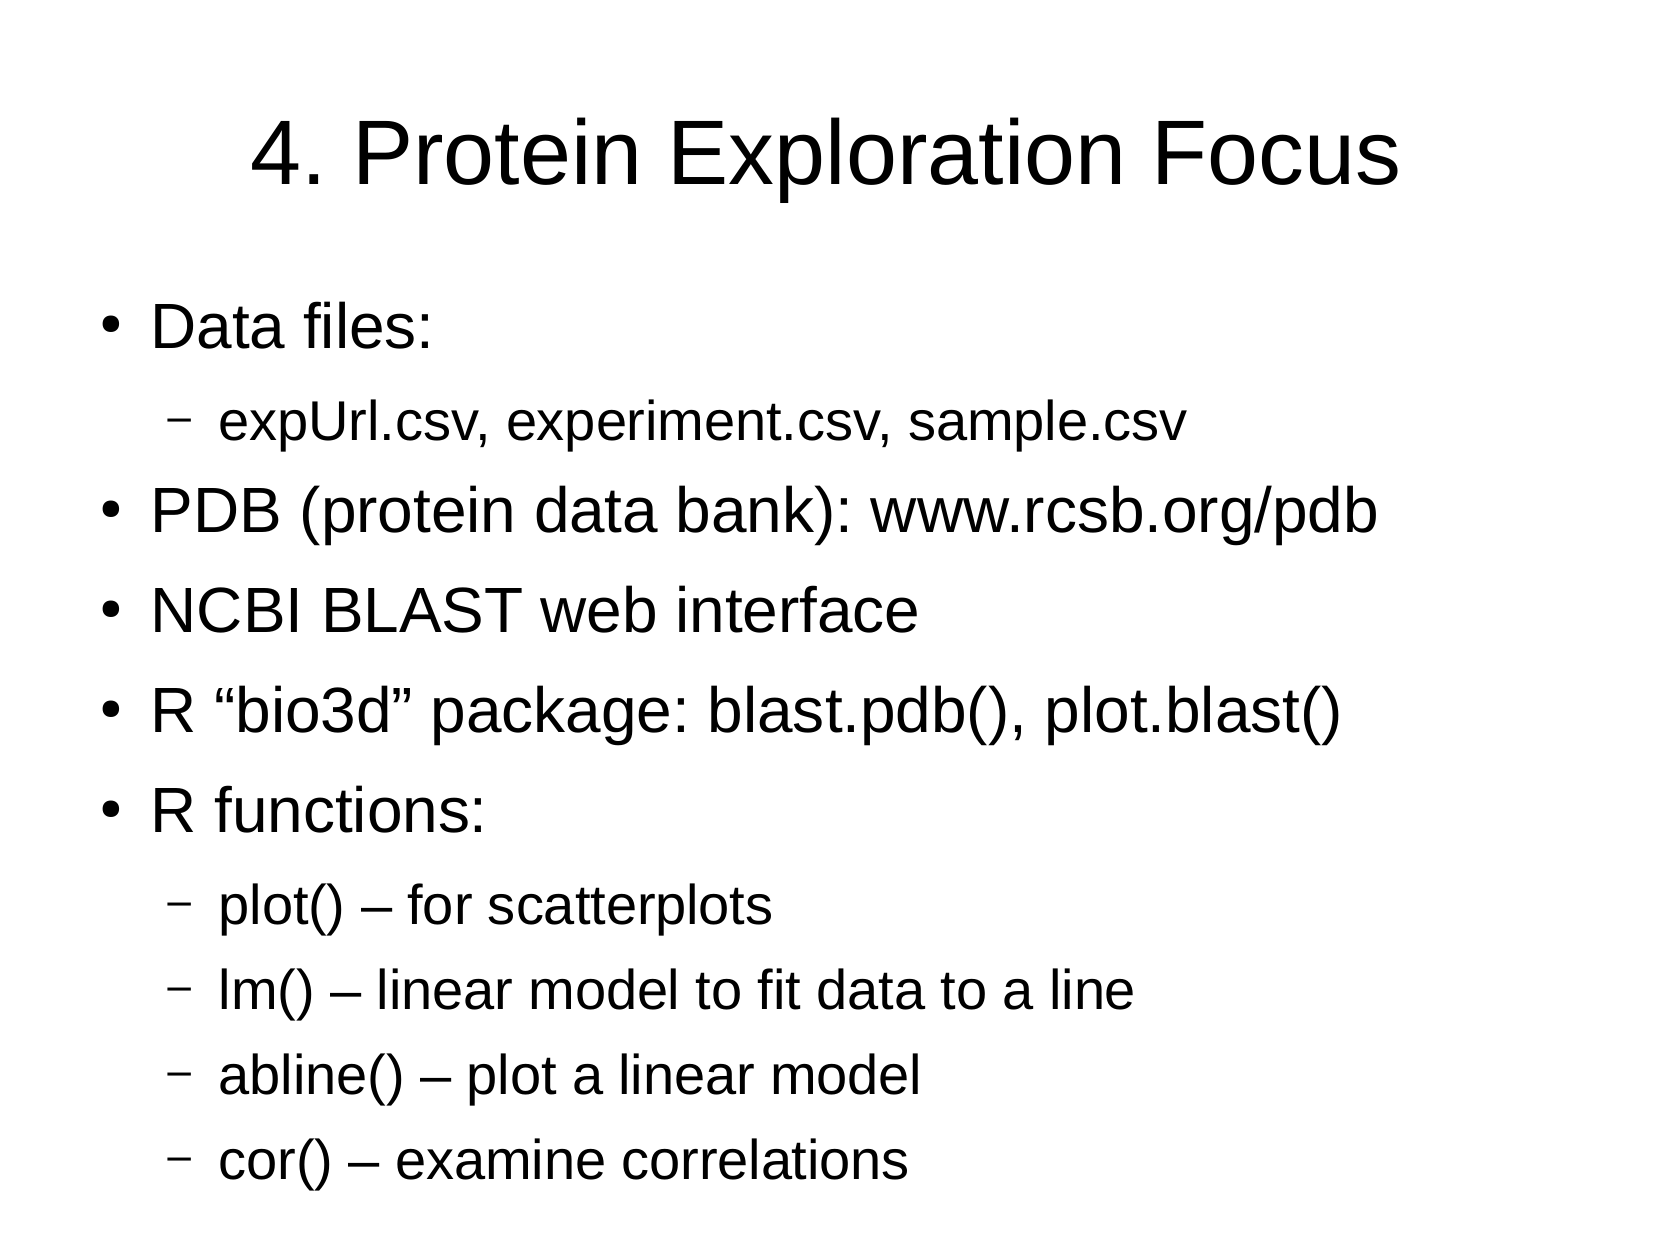

# 4. Protein Exploration Focus
Data files:
expUrl.csv, experiment.csv, sample.csv
PDB (protein data bank): www.rcsb.org/pdb
NCBI BLAST web interface
R “bio3d” package: blast.pdb(), plot.blast()
R functions:
plot() – for scatterplots
lm() – linear model to fit data to a line
abline() – plot a linear model
cor() – examine correlations